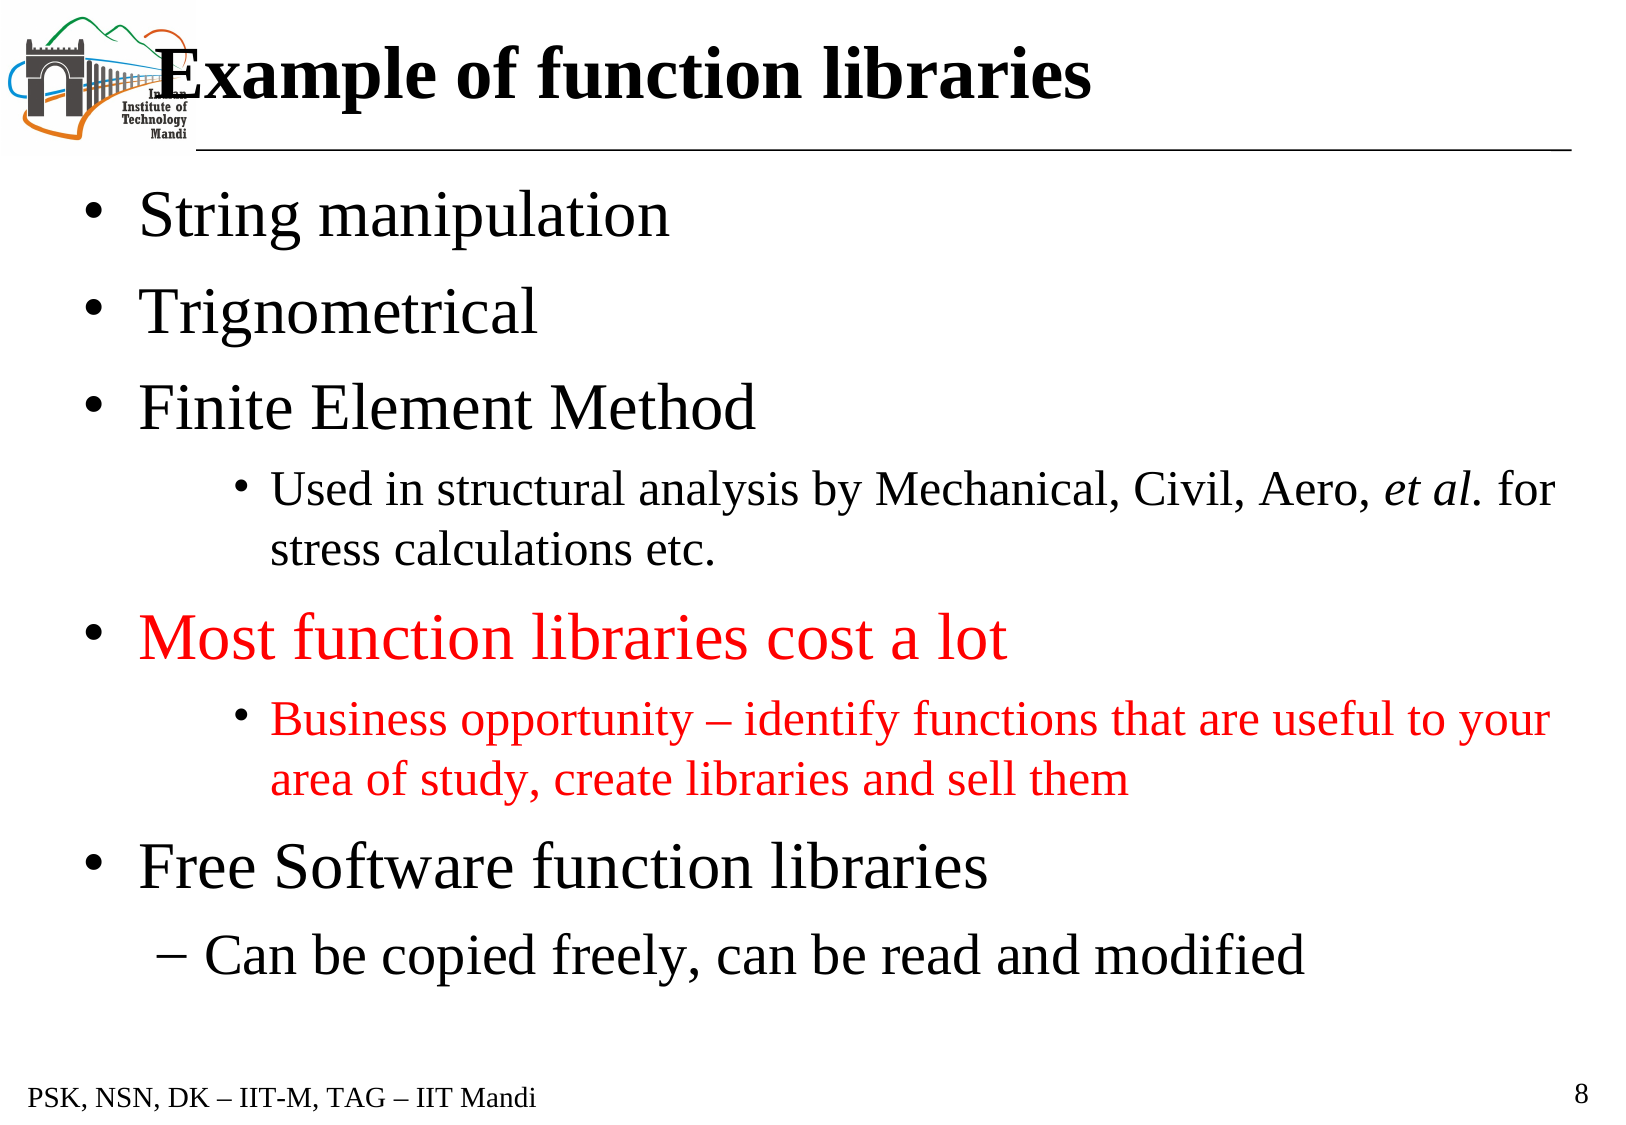

# Example of function libraries
String manipulation
Trignometrical
Finite Element Method
Used in structural analysis by Mechanical, Civil, Aero, et al. for stress calculations etc.
Most function libraries cost a lot
Business opportunity – identify functions that are useful to your area of study, create libraries and sell them
Free Software function libraries
Can be copied freely, can be read and modified